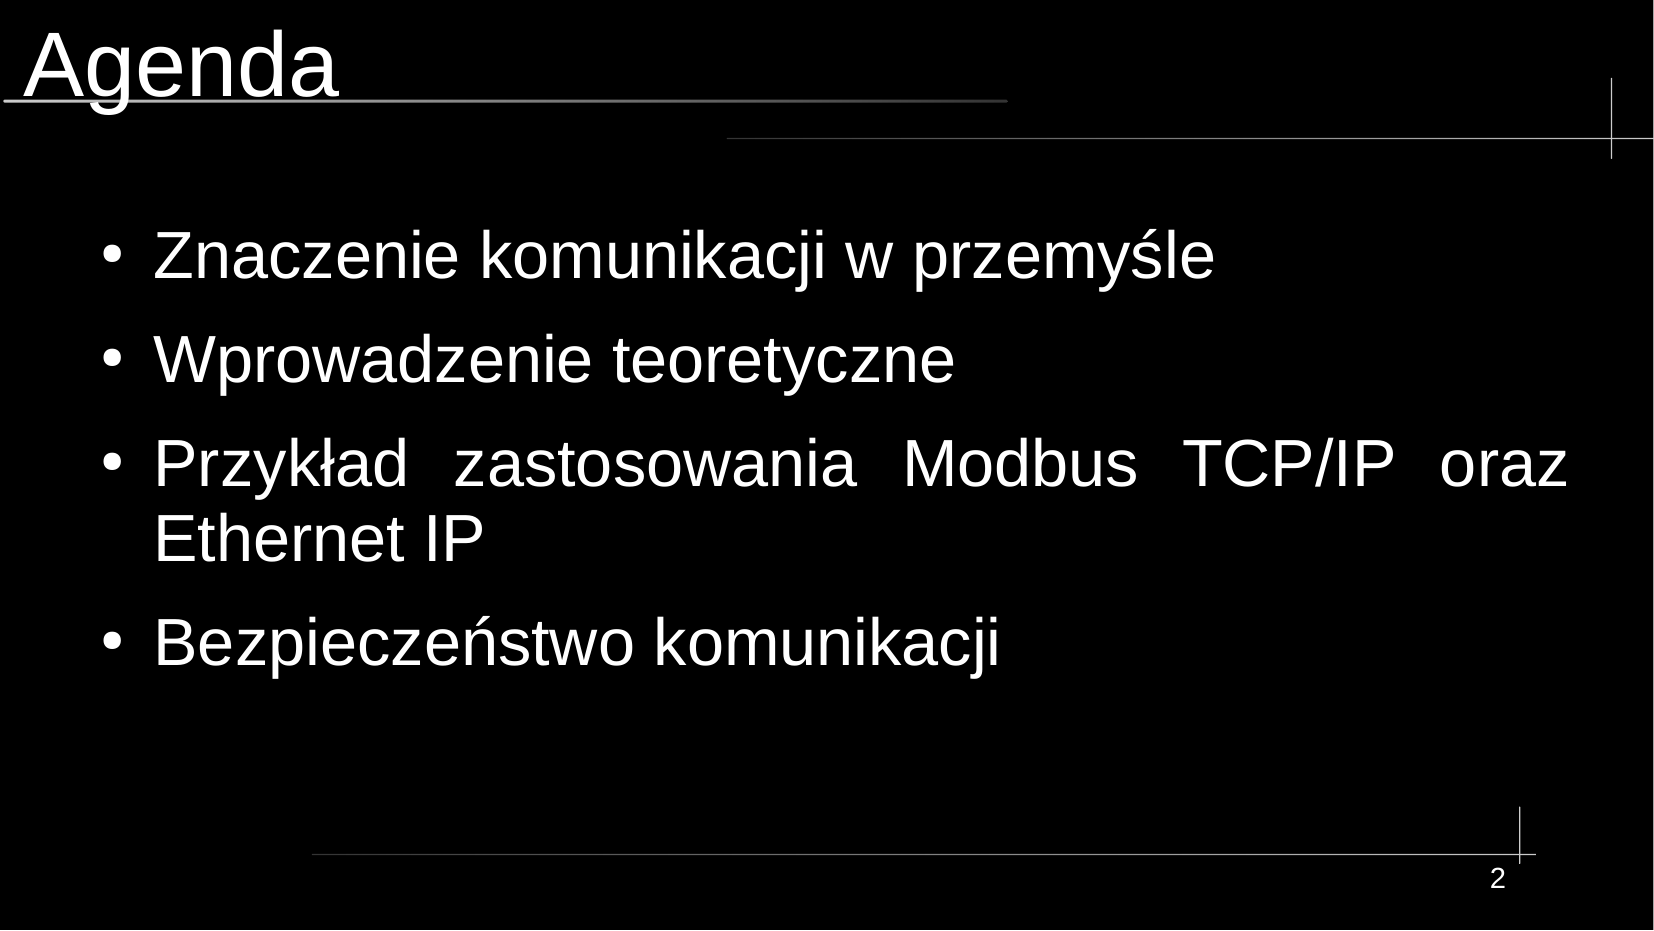

# Agenda
Znaczenie komunikacji w przemyśle
Wprowadzenie teoretyczne
Przykład zastosowania Modbus TCP/IP oraz Ethernet IP
Bezpieczeństwo komunikacji
2